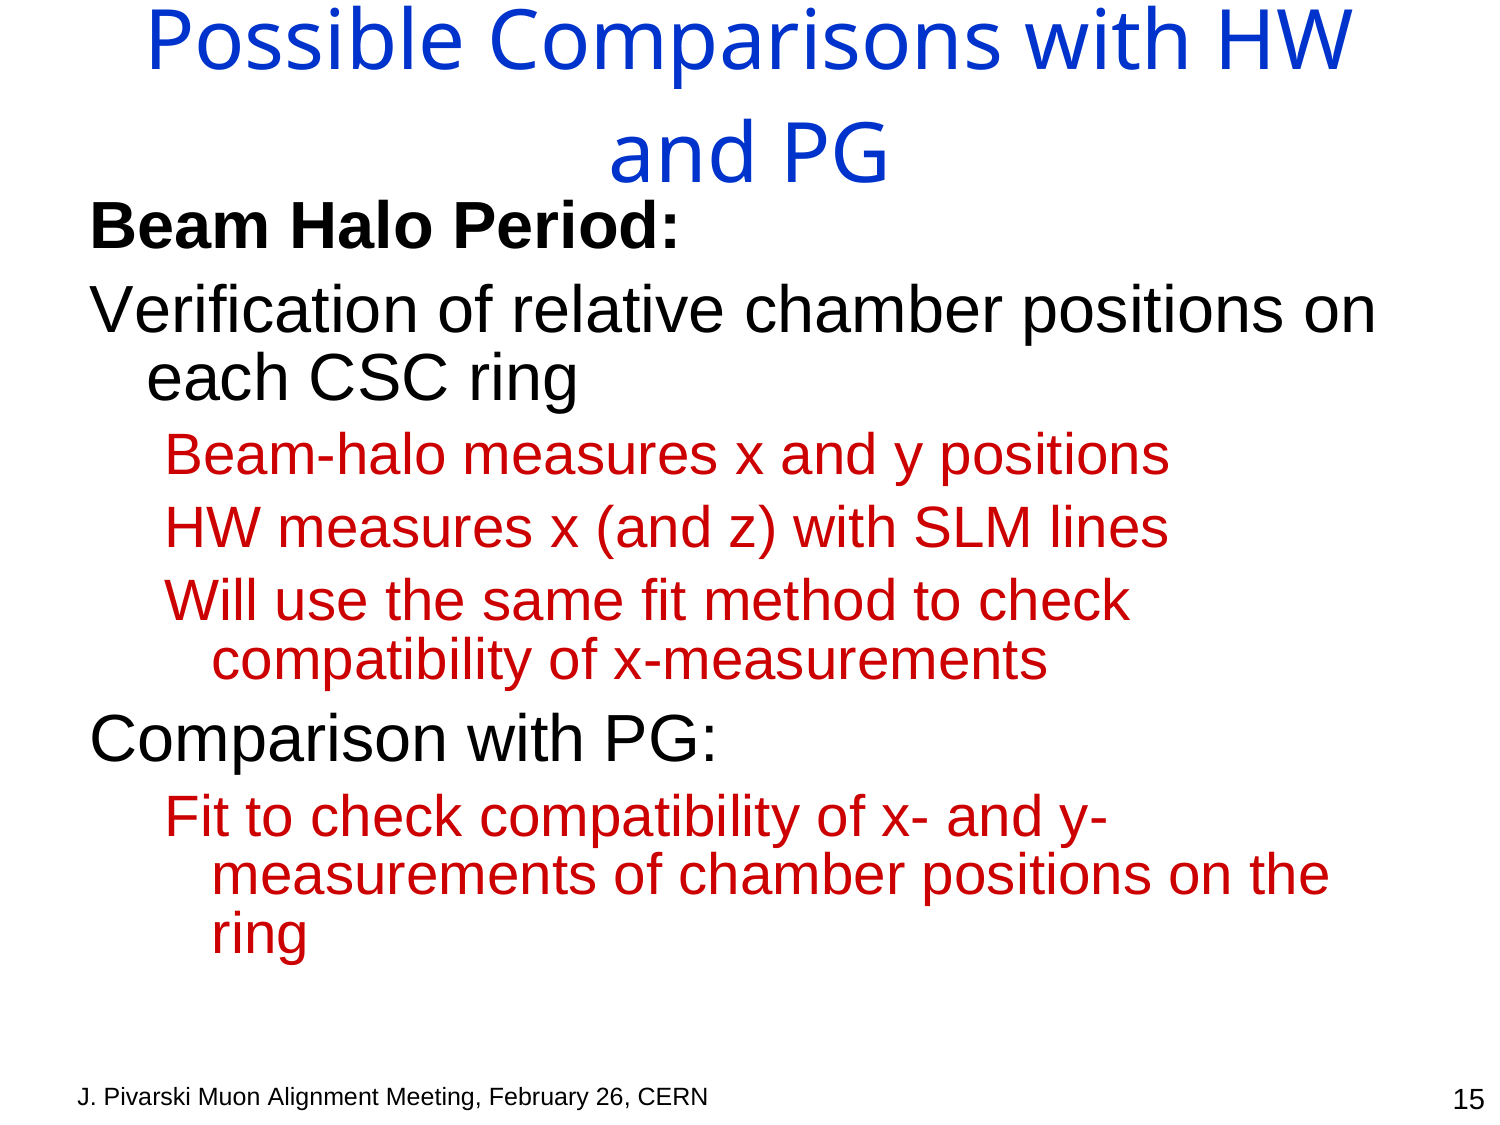

# Possible Comparisons with HW and PG
Beam Halo Period:
Verification of relative chamber positions on each CSC ring
Beam-halo measures x and y positions
HW measures x (and z) with SLM lines
Will use the same fit method to check compatibility of x-measurements
Comparison with PG:
Fit to check compatibility of x- and y-measurements of chamber positions on the ring
15